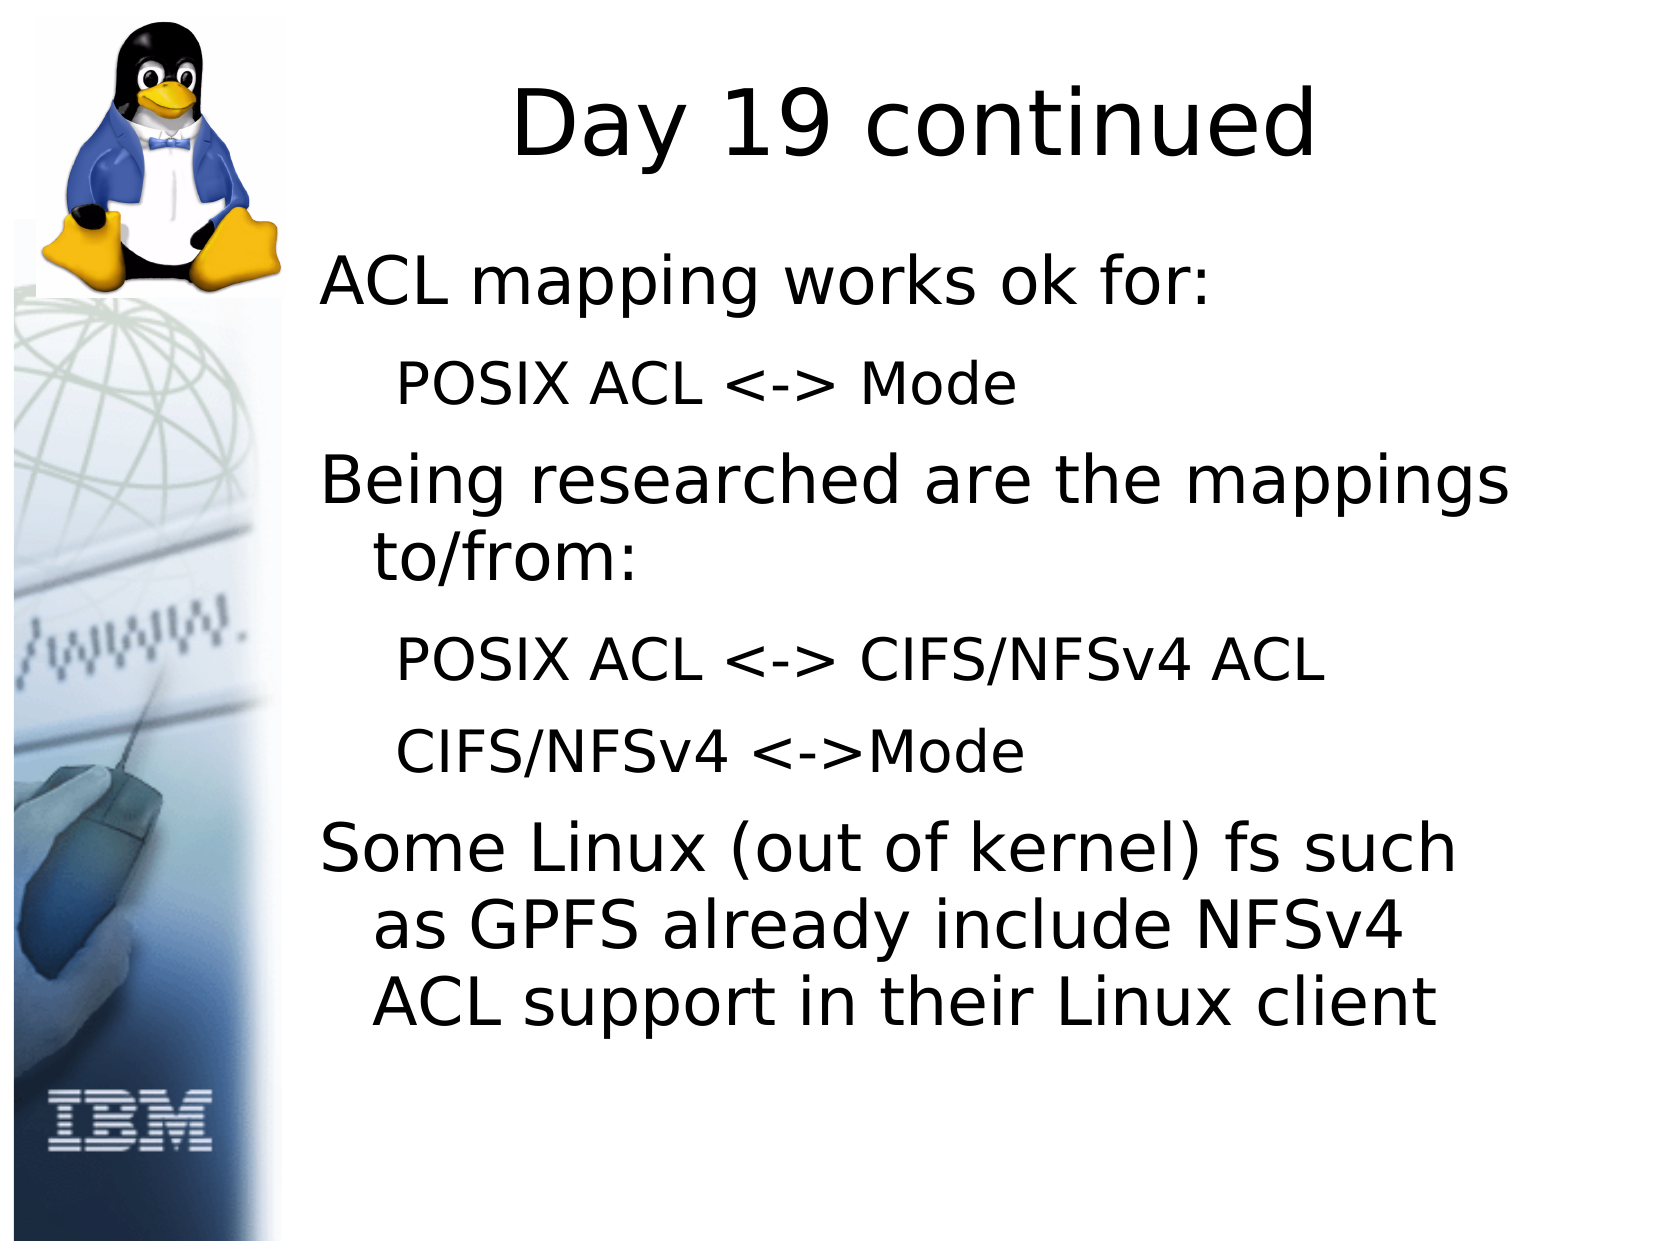

# Day 19 continued
ACL mapping works ok for:
POSIX ACL <-> Mode
Being researched are the mappings to/from:
POSIX ACL <-> CIFS/NFSv4 ACL
CIFS/NFSv4 <->Mode
Some Linux (out of kernel) fs such as GPFS already include NFSv4 ACL support in their Linux client